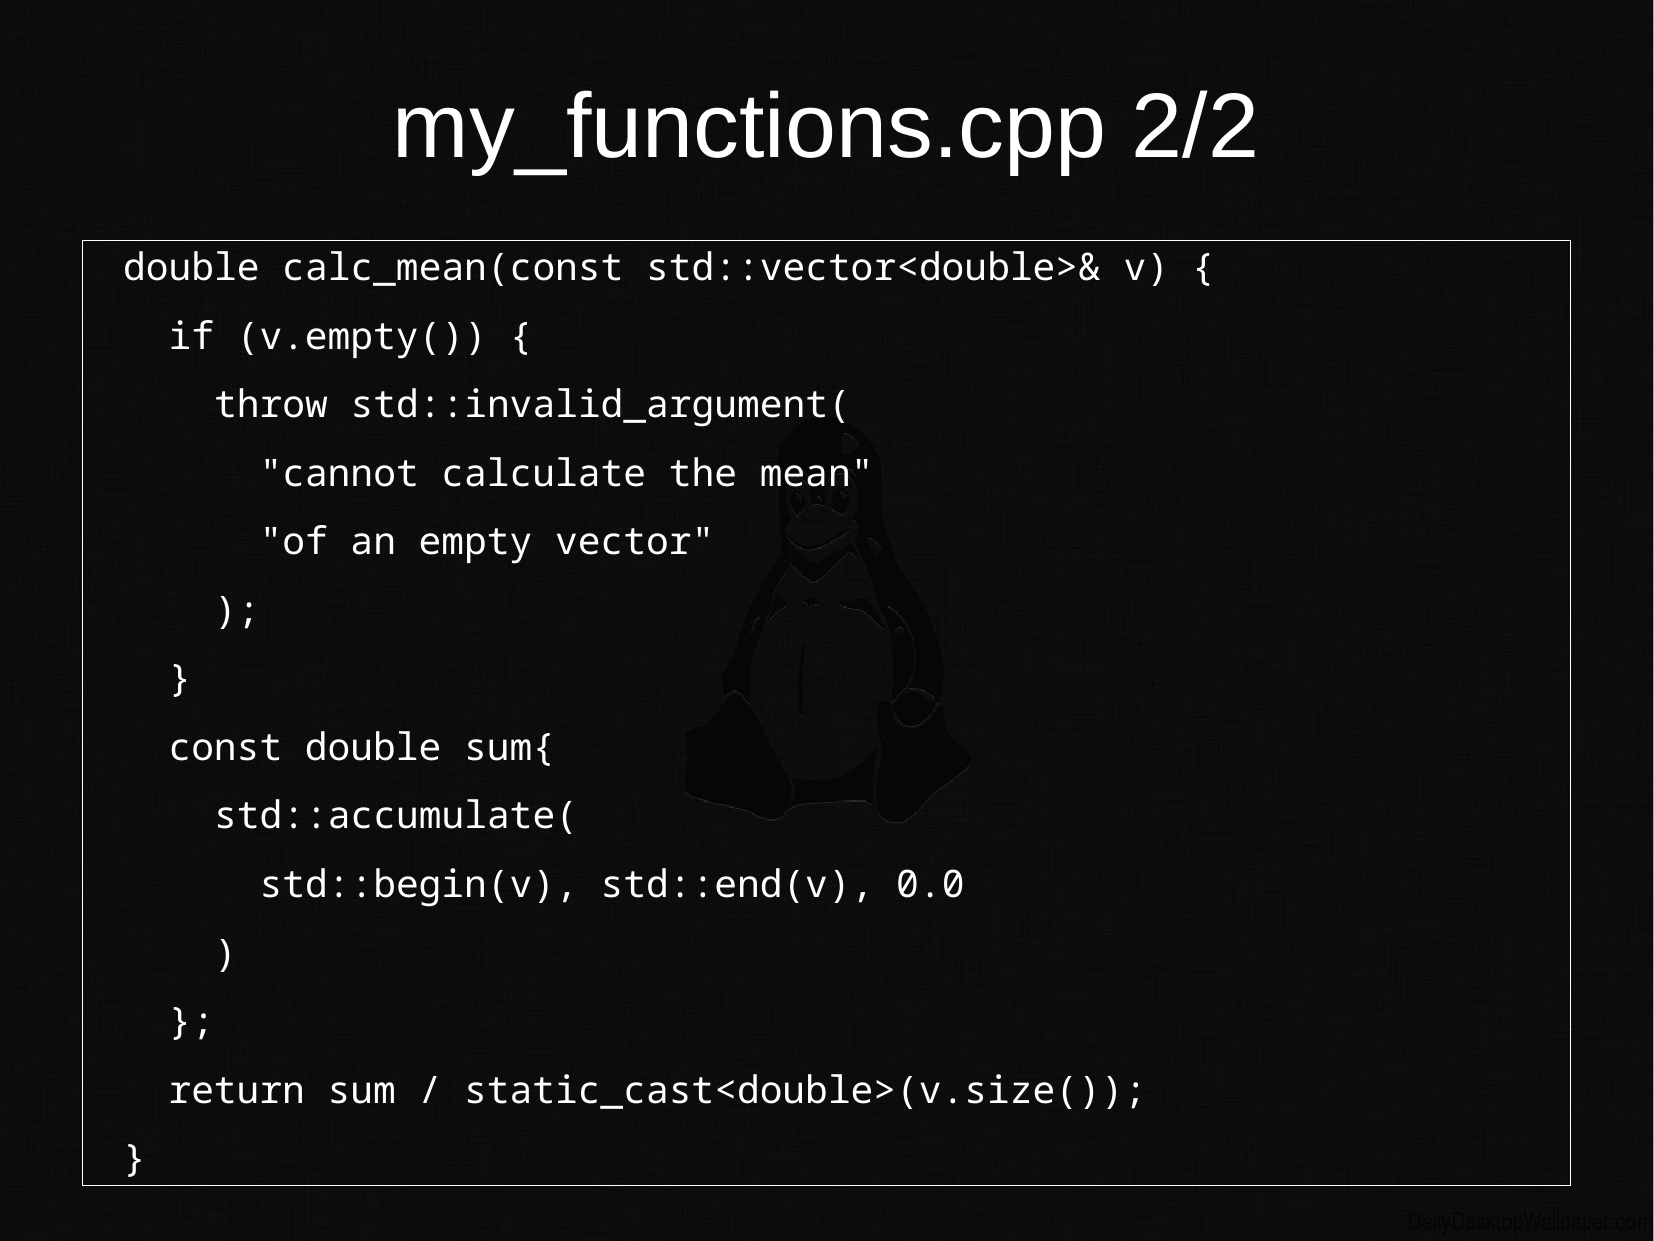

# my_functions.cpp 2/2
double calc_mean(const std::vector<double>& v) {
 if (v.empty()) {
 throw std::invalid_argument(
 "cannot calculate the mean"
 "of an empty vector"
 );
 }
 const double sum{
 std::accumulate(
 std::begin(v), std::end(v), 0.0
 )
 };
 return sum / static_cast<double>(v.size());
}